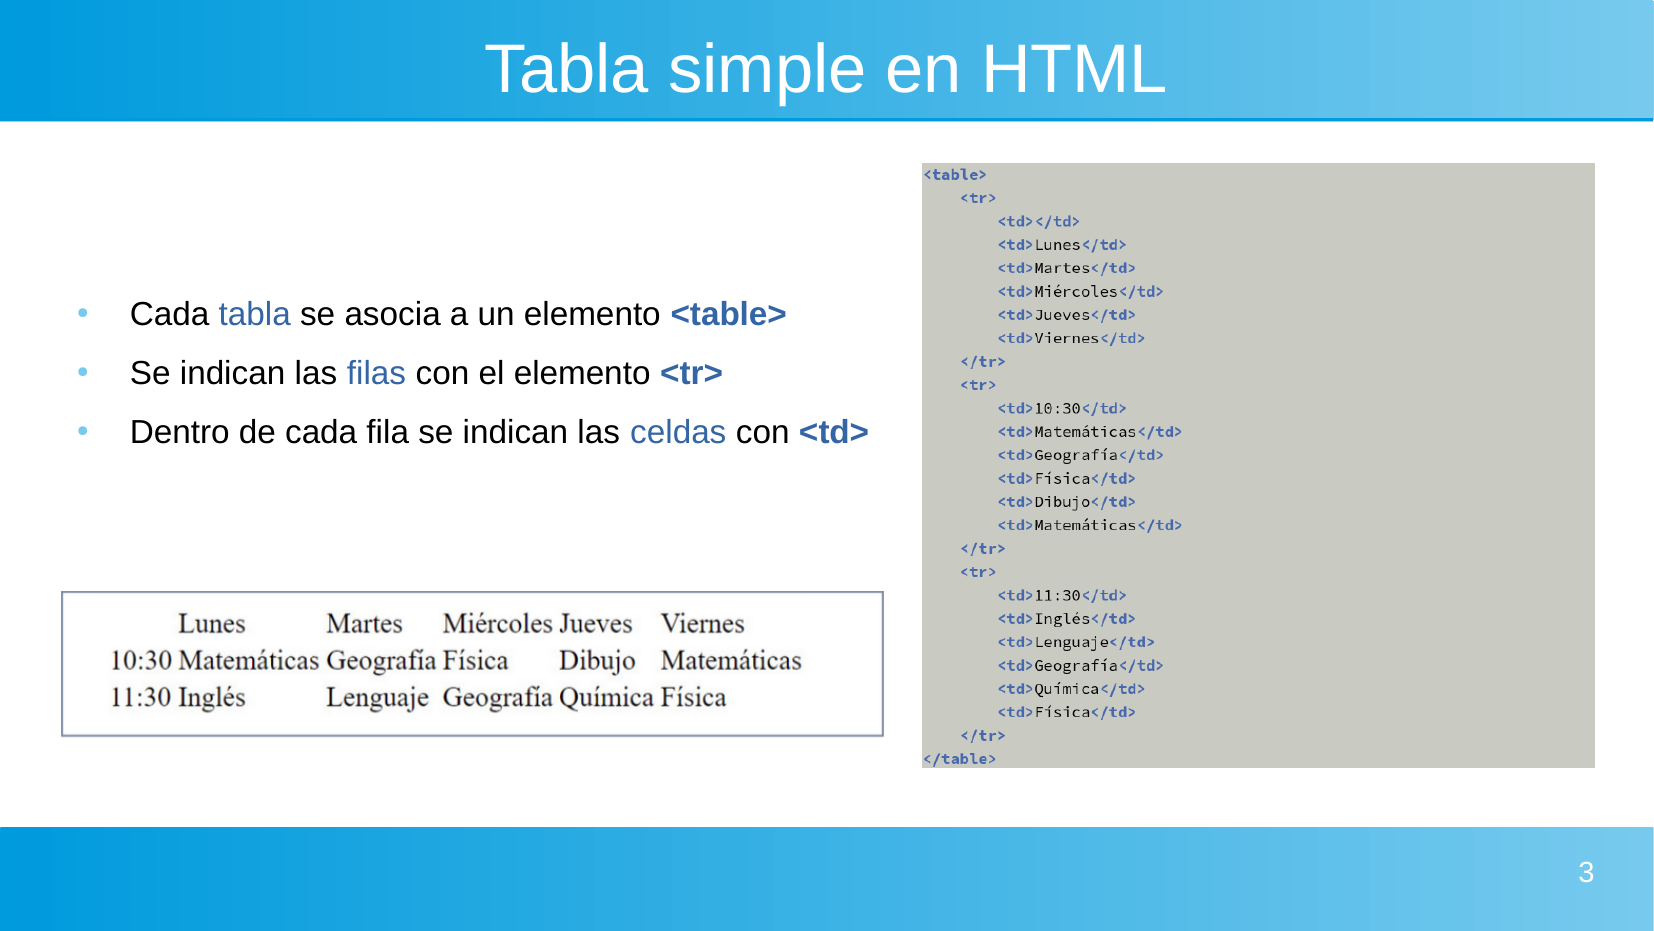

# Tabla simple en HTML
Cada tabla se asocia a un elemento <table>
Se indican las filas con el elemento <tr>
Dentro de cada fila se indican las celdas con <td>
3